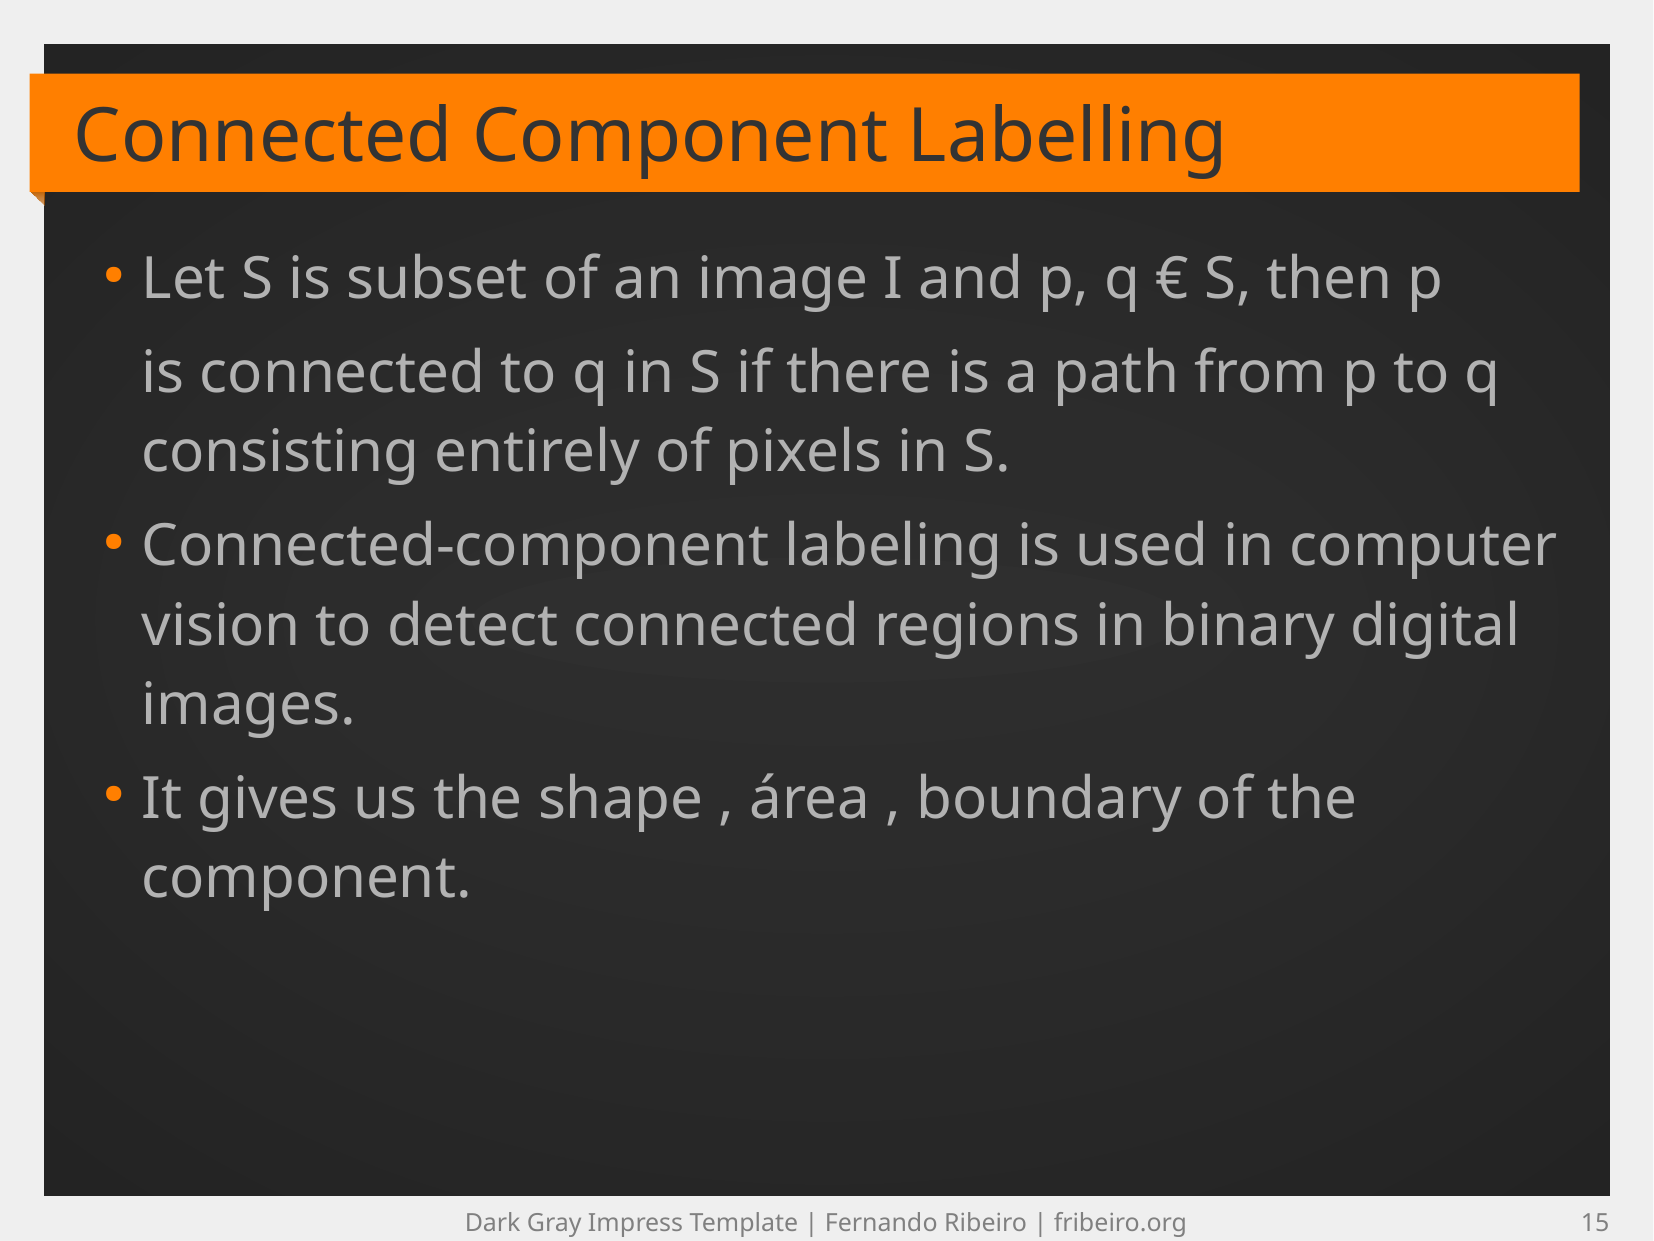

# Connected Component Labelling
Let S is subset of an image I and p, q € S, then p
is connected to q in S if there is a path from p to q consisting entirely of pixels in S.
Connected-component labeling is used in computer vision to detect connected regions in binary digital images.
It gives us the shape , área , boundary of the component.
Dark Gray Impress Template | Fernando Ribeiro | fribeiro.org
15